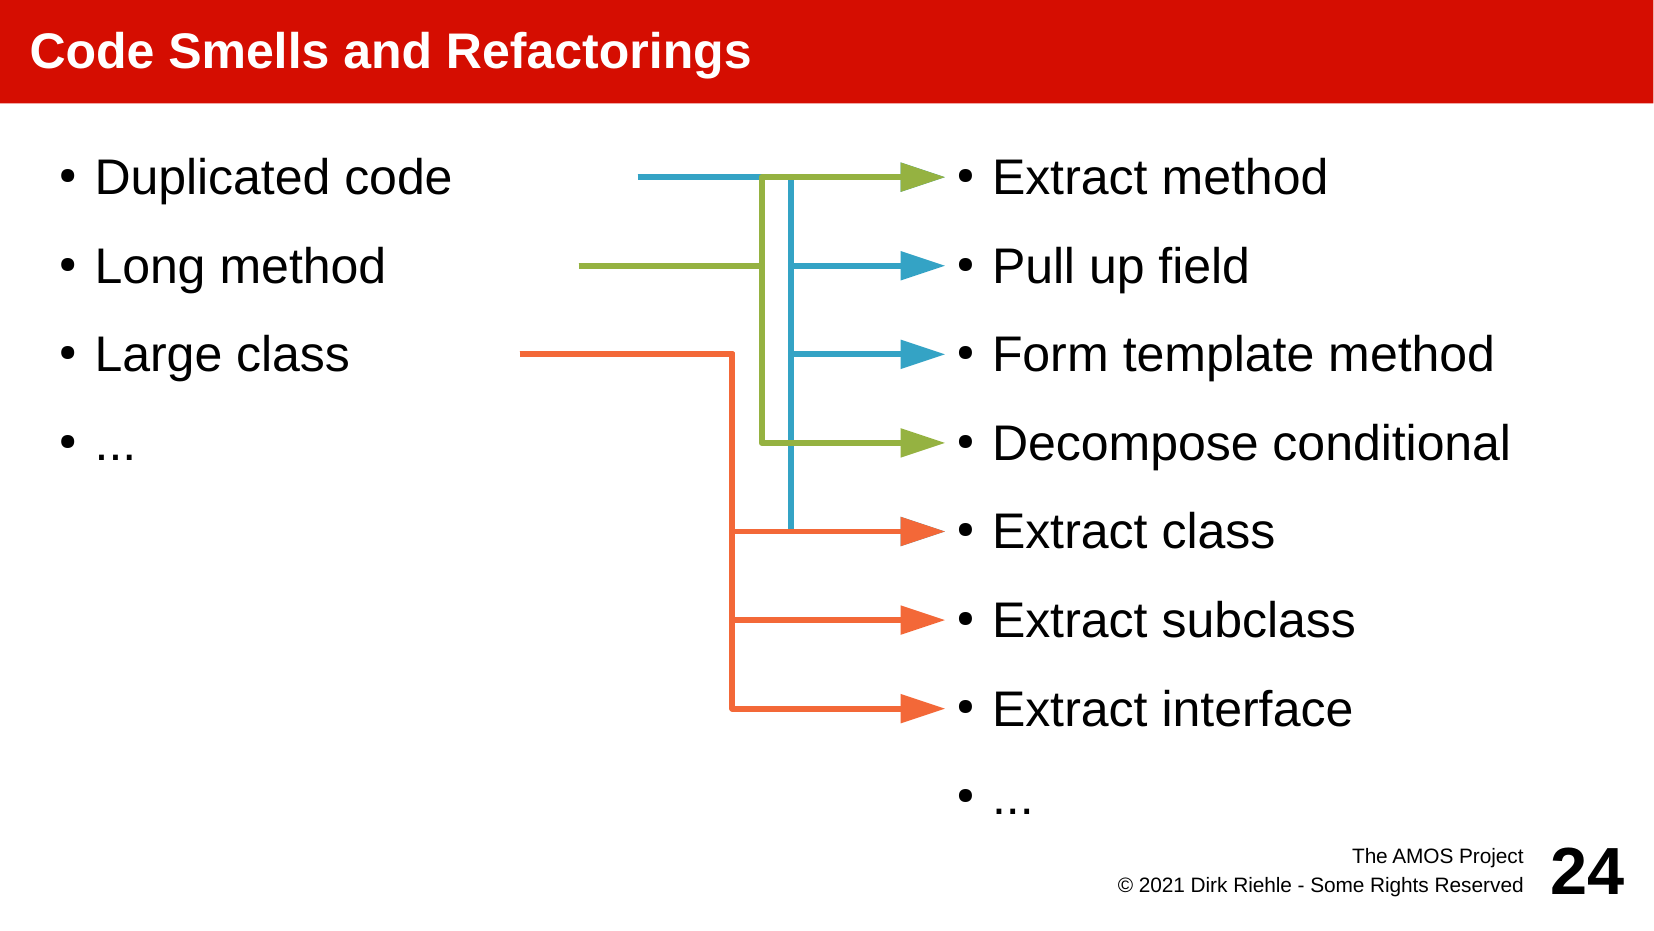

# Code Smells and Refactorings
Duplicated code
Extract method
Long method
Pull up field
Large class
Form template method
...
Decompose conditional
Extract class
Extract subclass
Extract interface
...
The AMOS Project
24
© 2021 Dirk Riehle - Some Rights Reserved